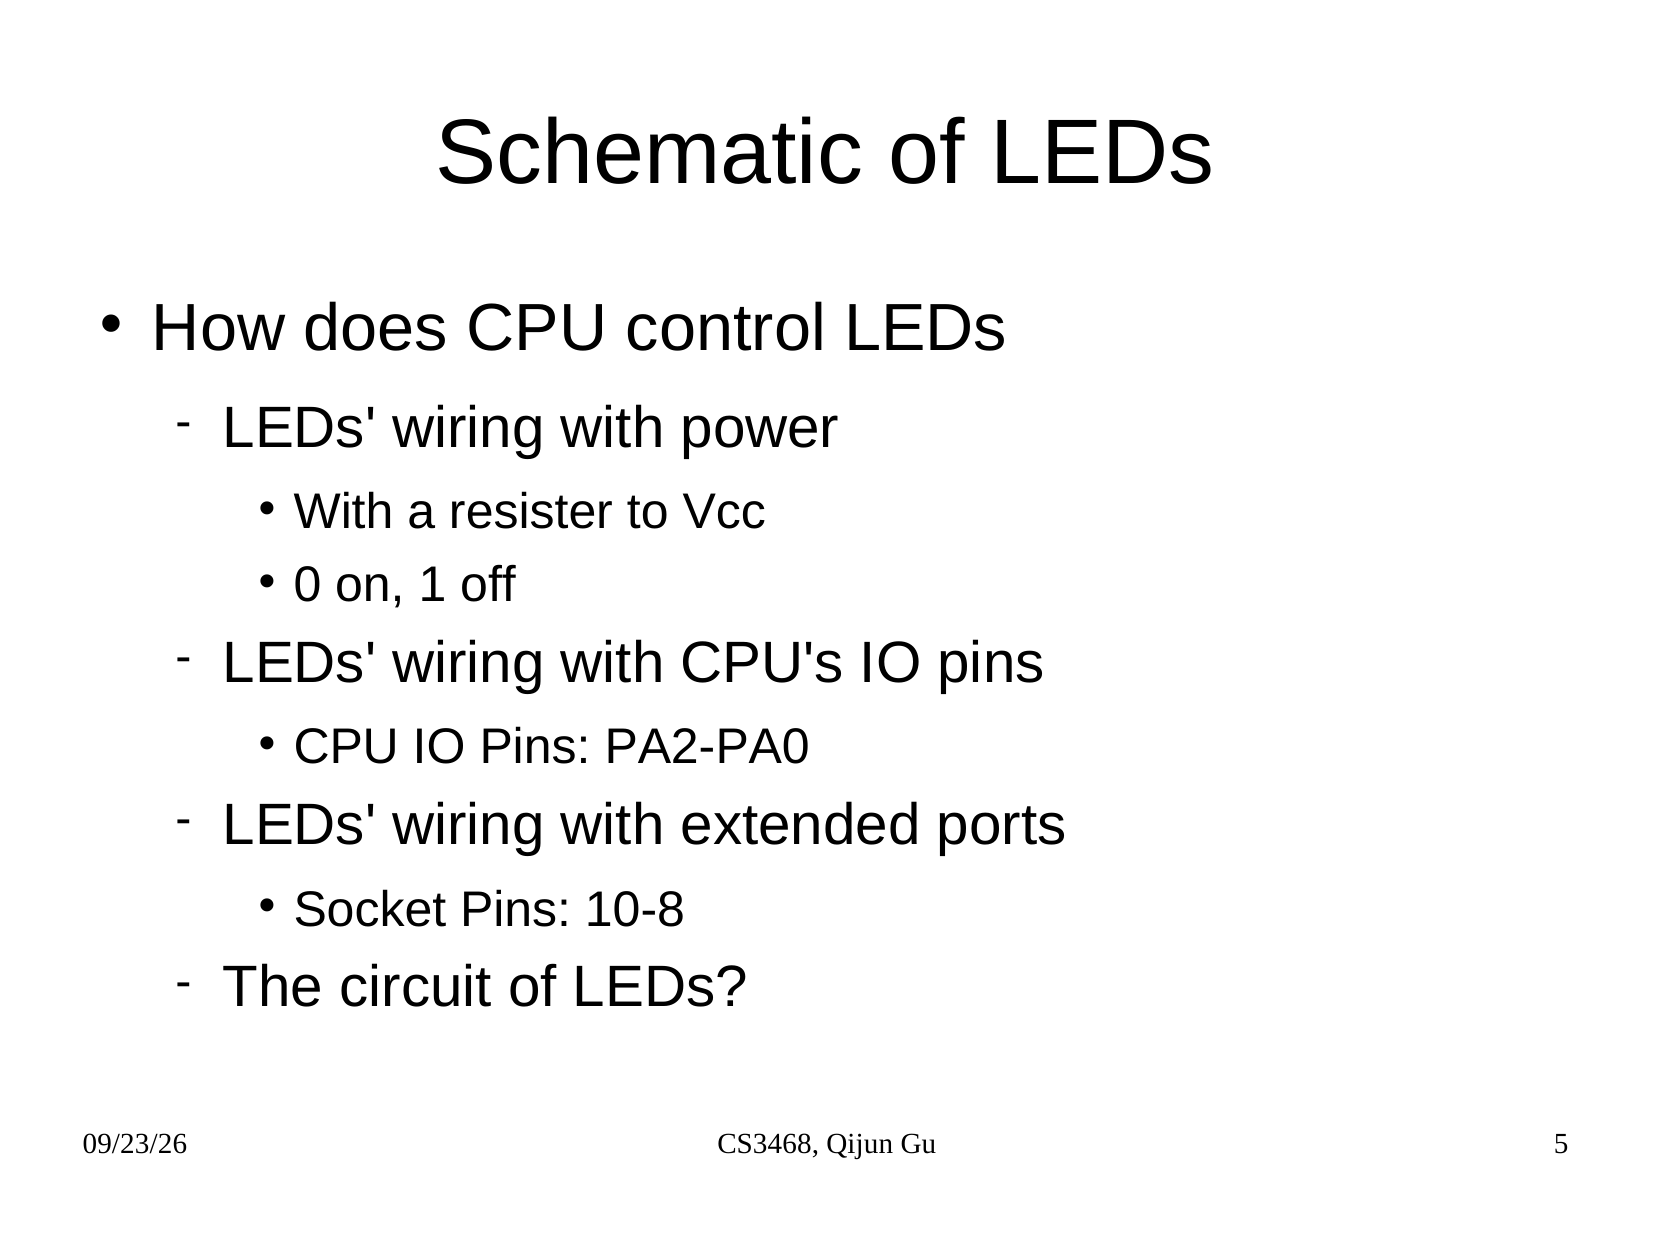

# Schematic of LEDs
How does CPU control LEDs
LEDs' wiring with power
With a resister to Vcc
0 on, 1 off
LEDs' wiring with CPU's IO pins
CPU IO Pins: PA2-PA0
LEDs' wiring with extended ports
Socket Pins: 10-8
The circuit of LEDs?
CS3468, Qijun Gu
5